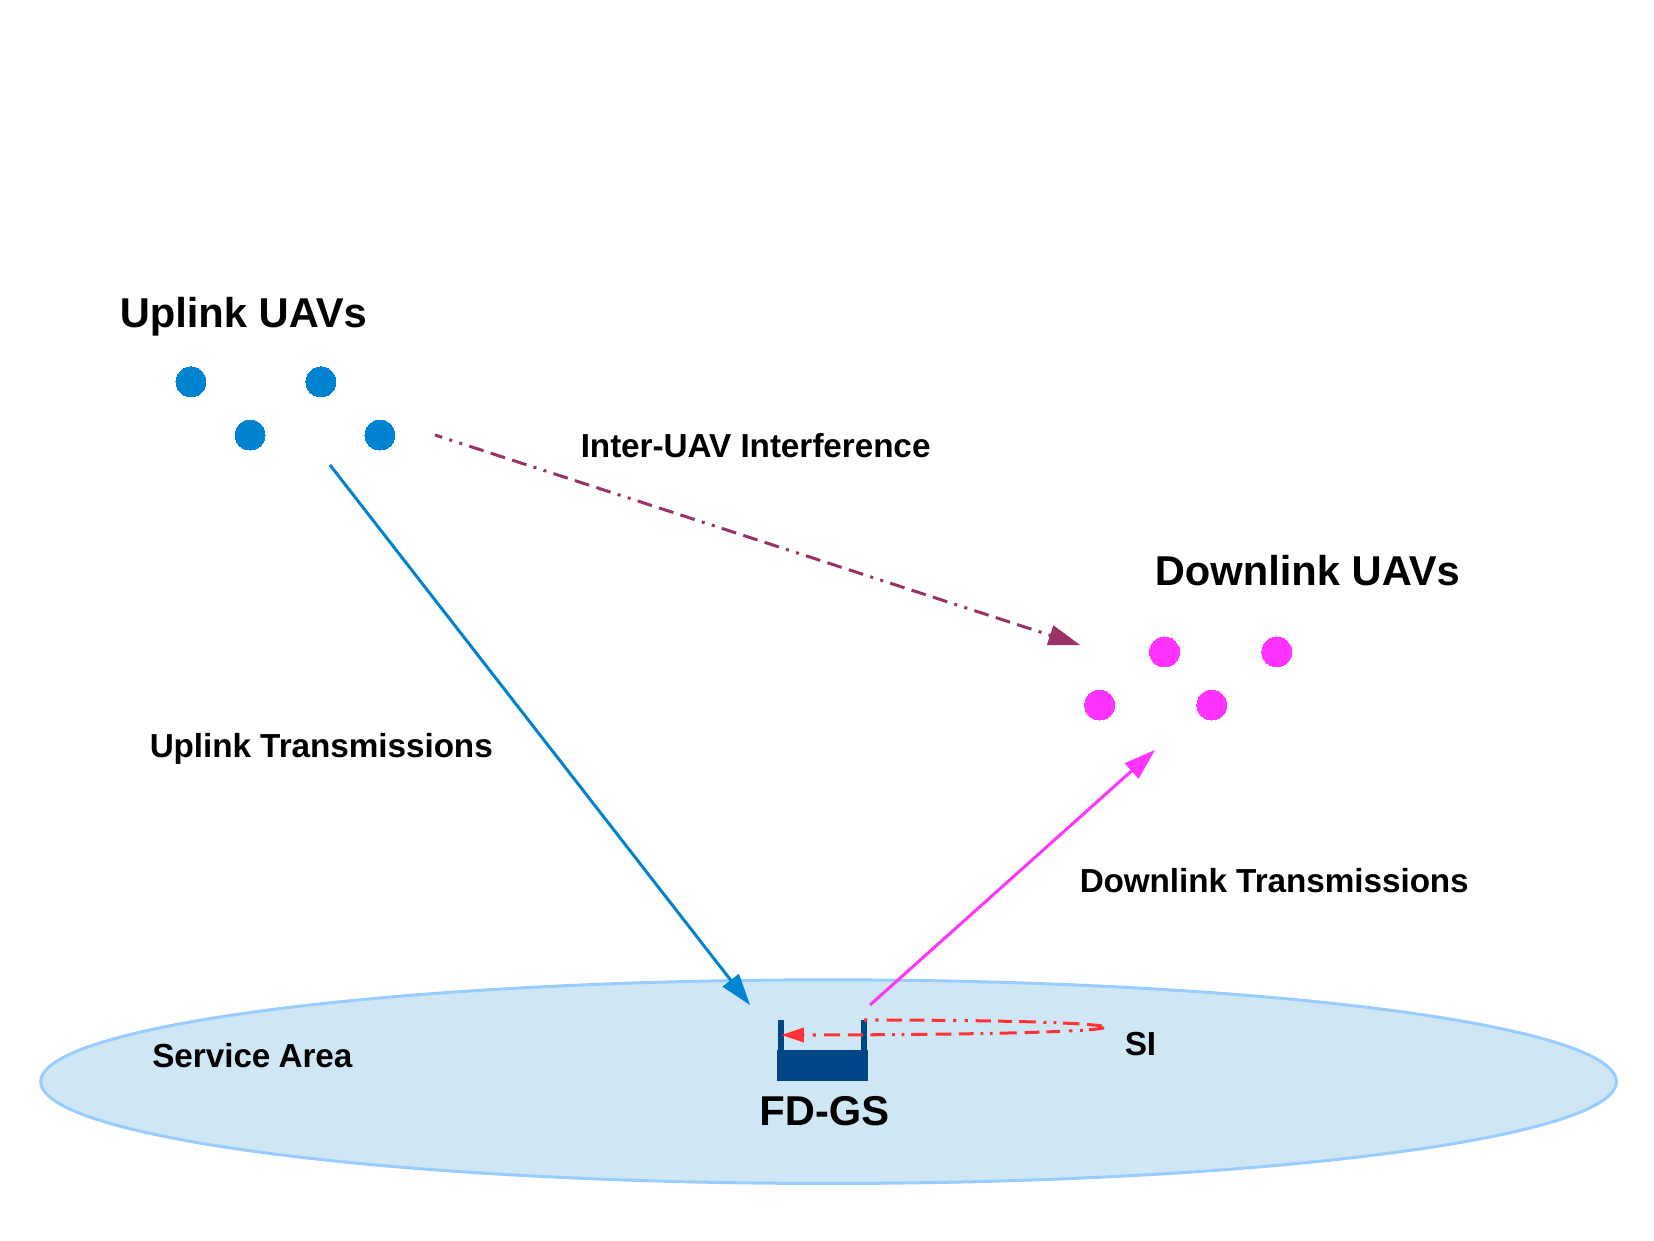

Uplink UAVs
Inter-UAV Interference
Downlink UAVs
Uplink Transmissions
Downlink Transmissions
SI
Service Area
FD-GS